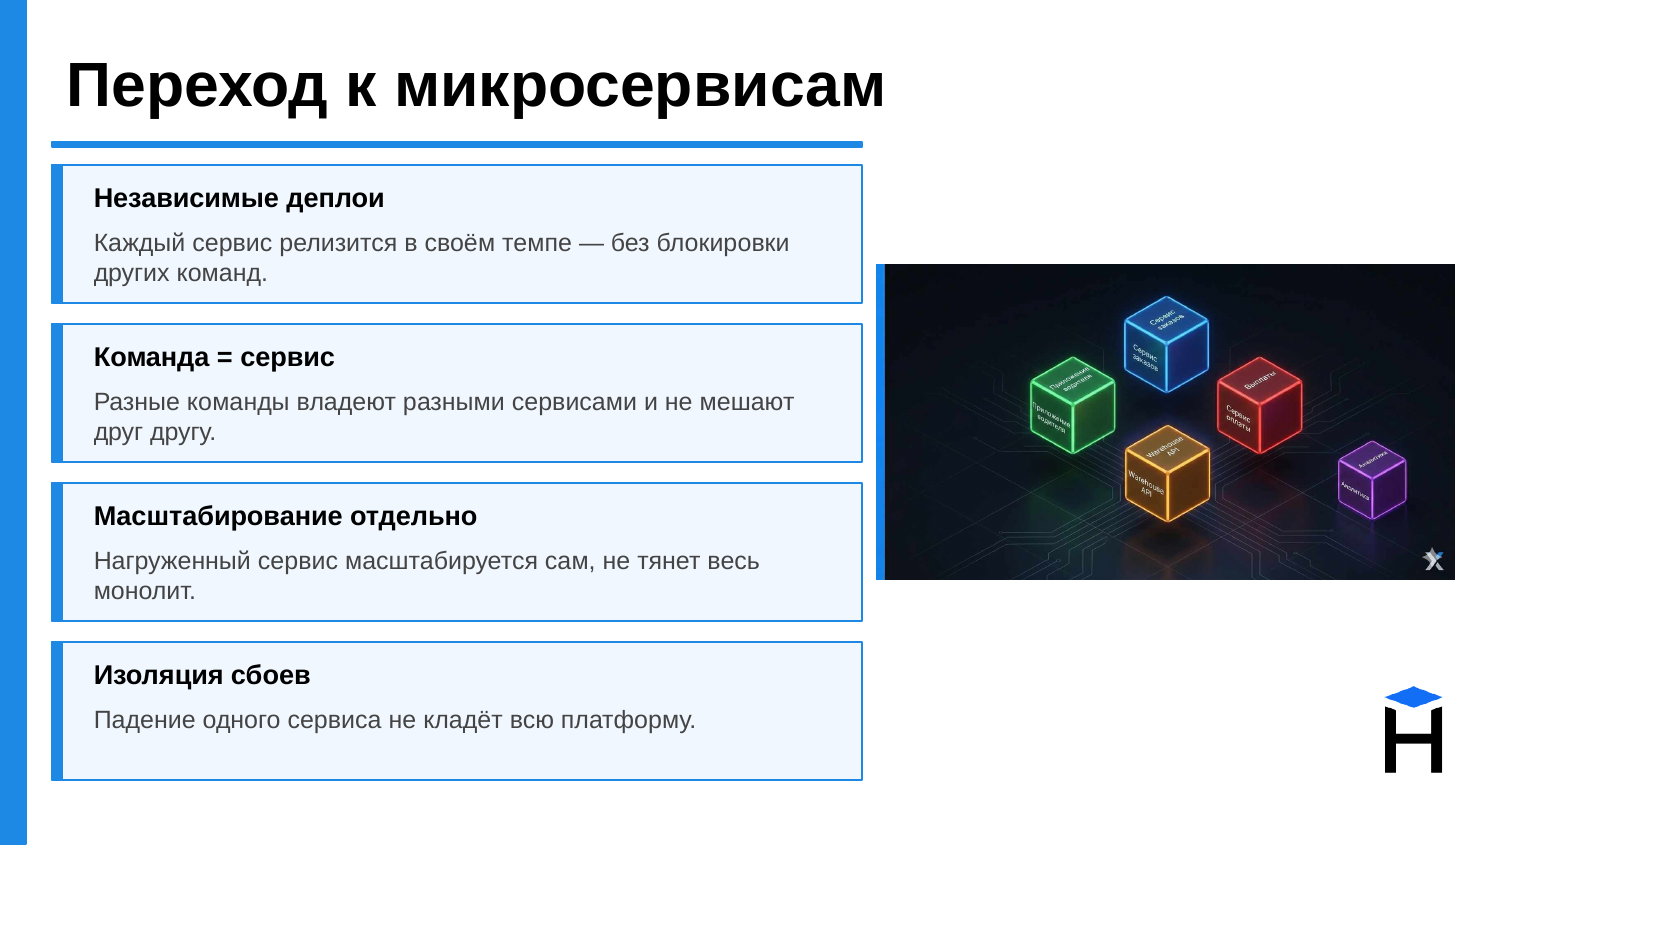

Переход к микросервисам
Независимые деплои
Каждый сервис релизится в своём темпе — без блокировки других команд.
Команда = сервис
Разные команды владеют разными сервисами и не мешают друг другу.
Масштабирование отдельно
Нагруженный сервис масштабируется сам, не тянет весь монолит.
Изоляция сбоев
Падение одного сервиса не кладёт всю платформу.